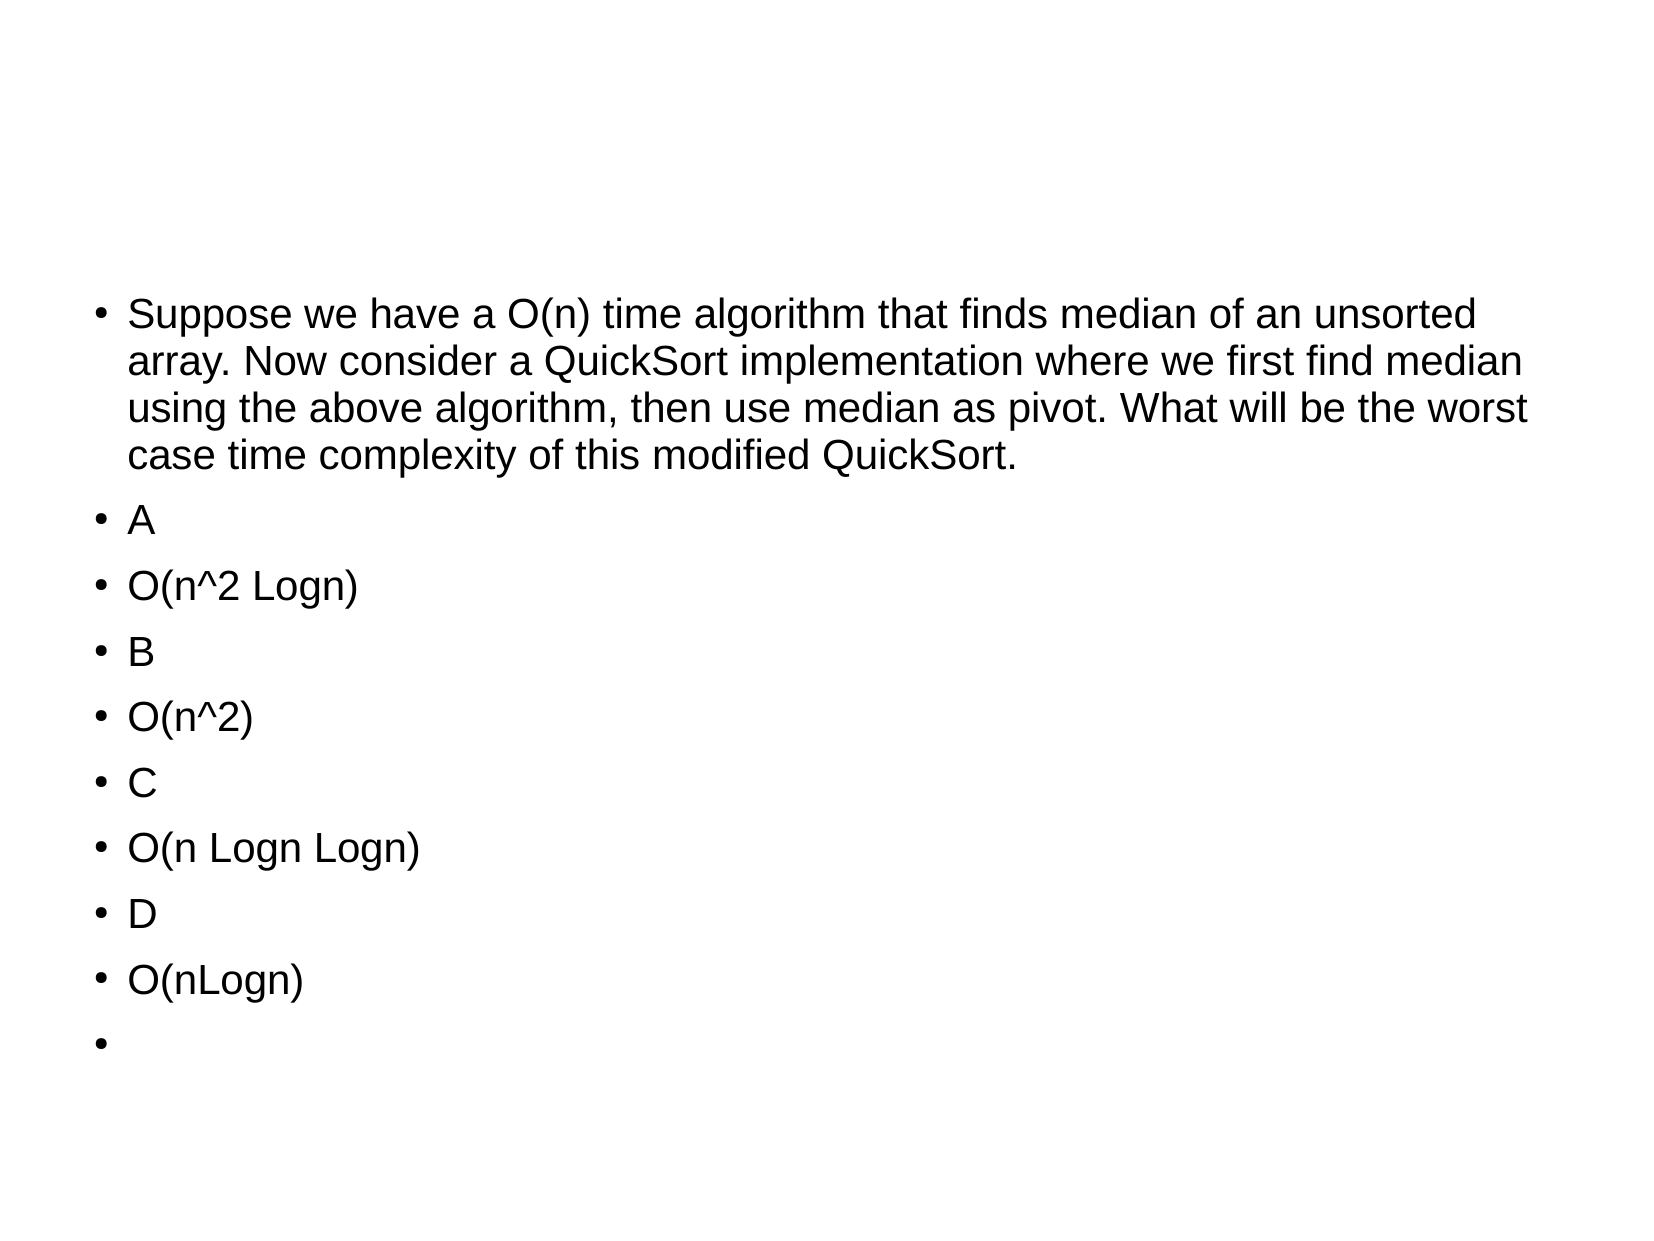

#
Suppose we have a O(n) time algorithm that finds median of an unsorted array. Now consider a QuickSort implementation where we first find median using the above algorithm, then use median as pivot. What will be the worst case time complexity of this modified QuickSort.
A
O(n^2 Logn)
B
O(n^2)
C
O(n Logn Logn)
D
O(nLogn)